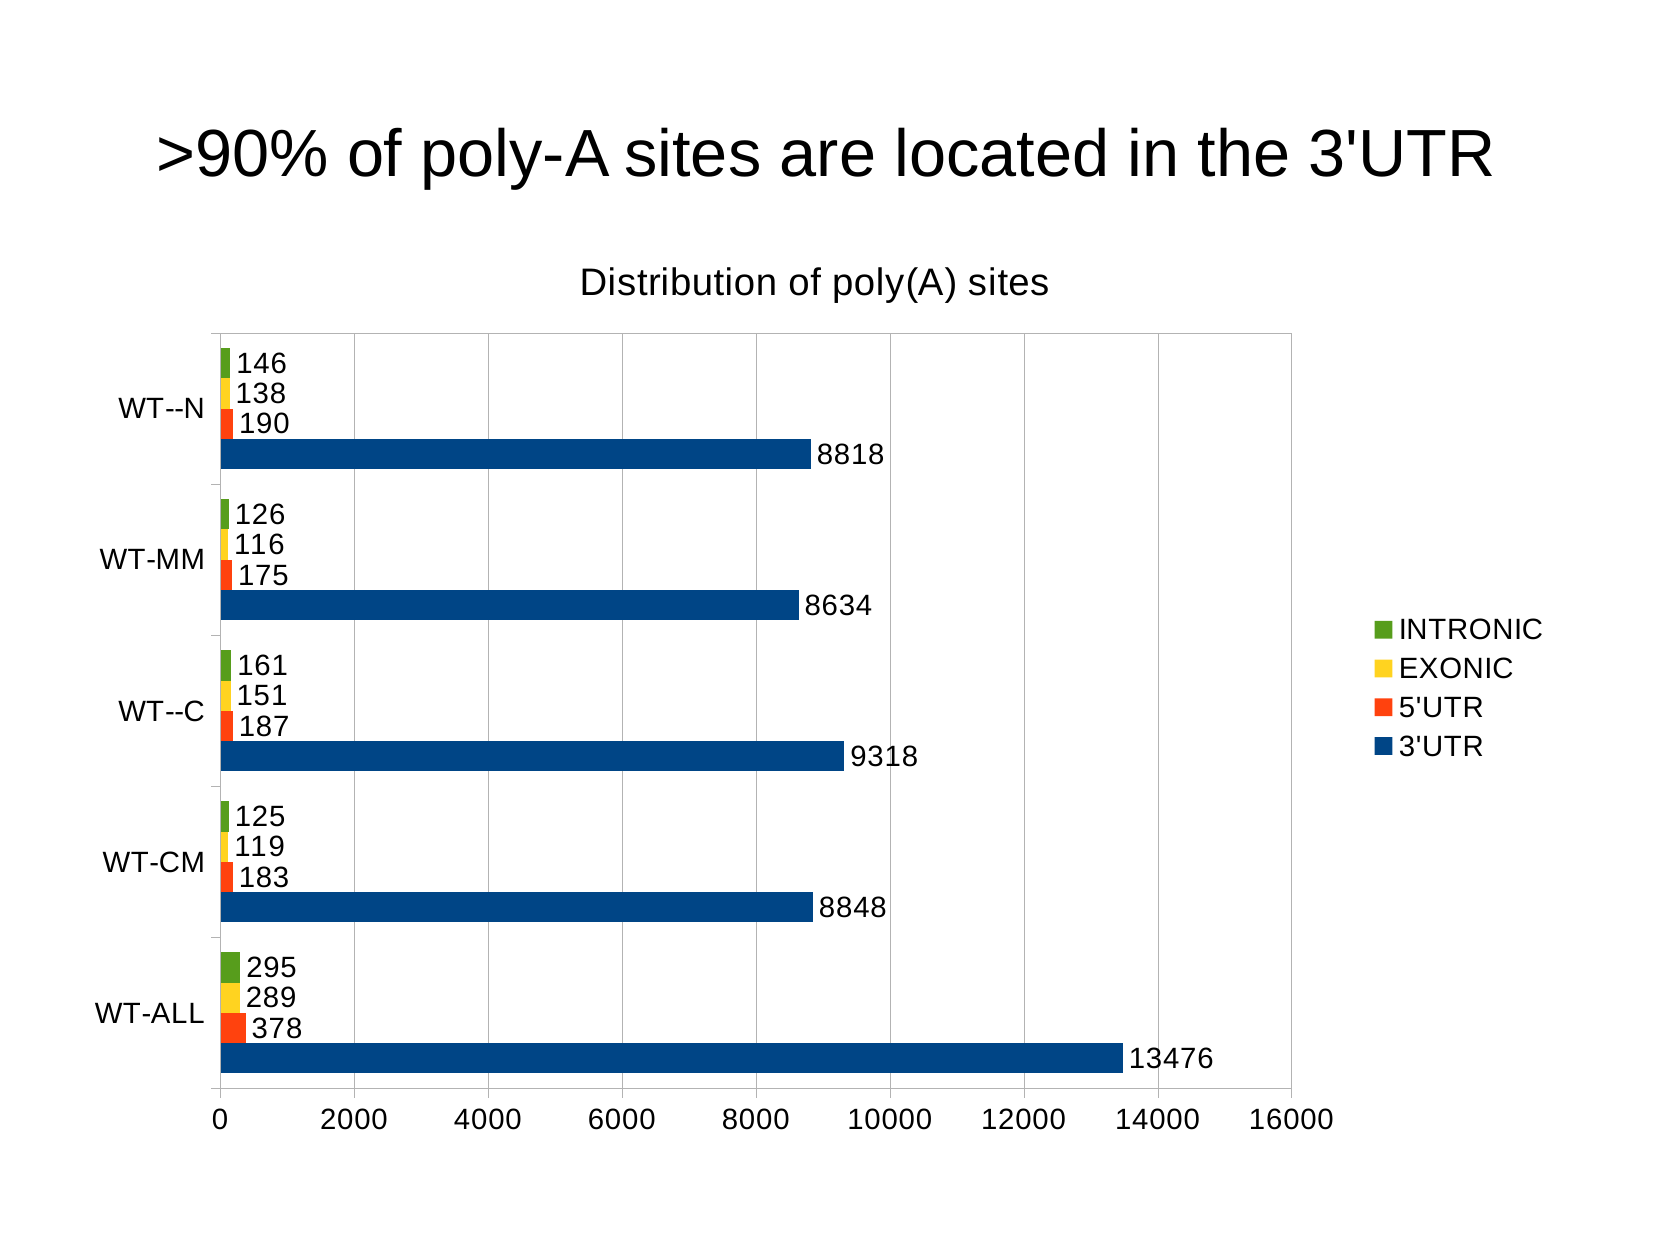

# >90% of poly-A sites are located in the 3'UTR
### Chart: Distribution of poly(A) sites
| Category | 3'UTR | 5'UTR | EXONIC | INTRONIC |
|---|---|---|---|---|
| WT-ALL | 13476.0 | 378.0 | 289.0 | 295.0 |
| WT-CM | 8848.0 | 183.0 | 119.0 | 125.0 |
| WT--C | 9318.0 | 187.0 | 151.0 | 161.0 |
| WT-MM | 8634.0 | 175.0 | 116.0 | 126.0 |
| WT--N | 8818.0 | 190.0 | 138.0 | 146.0 |